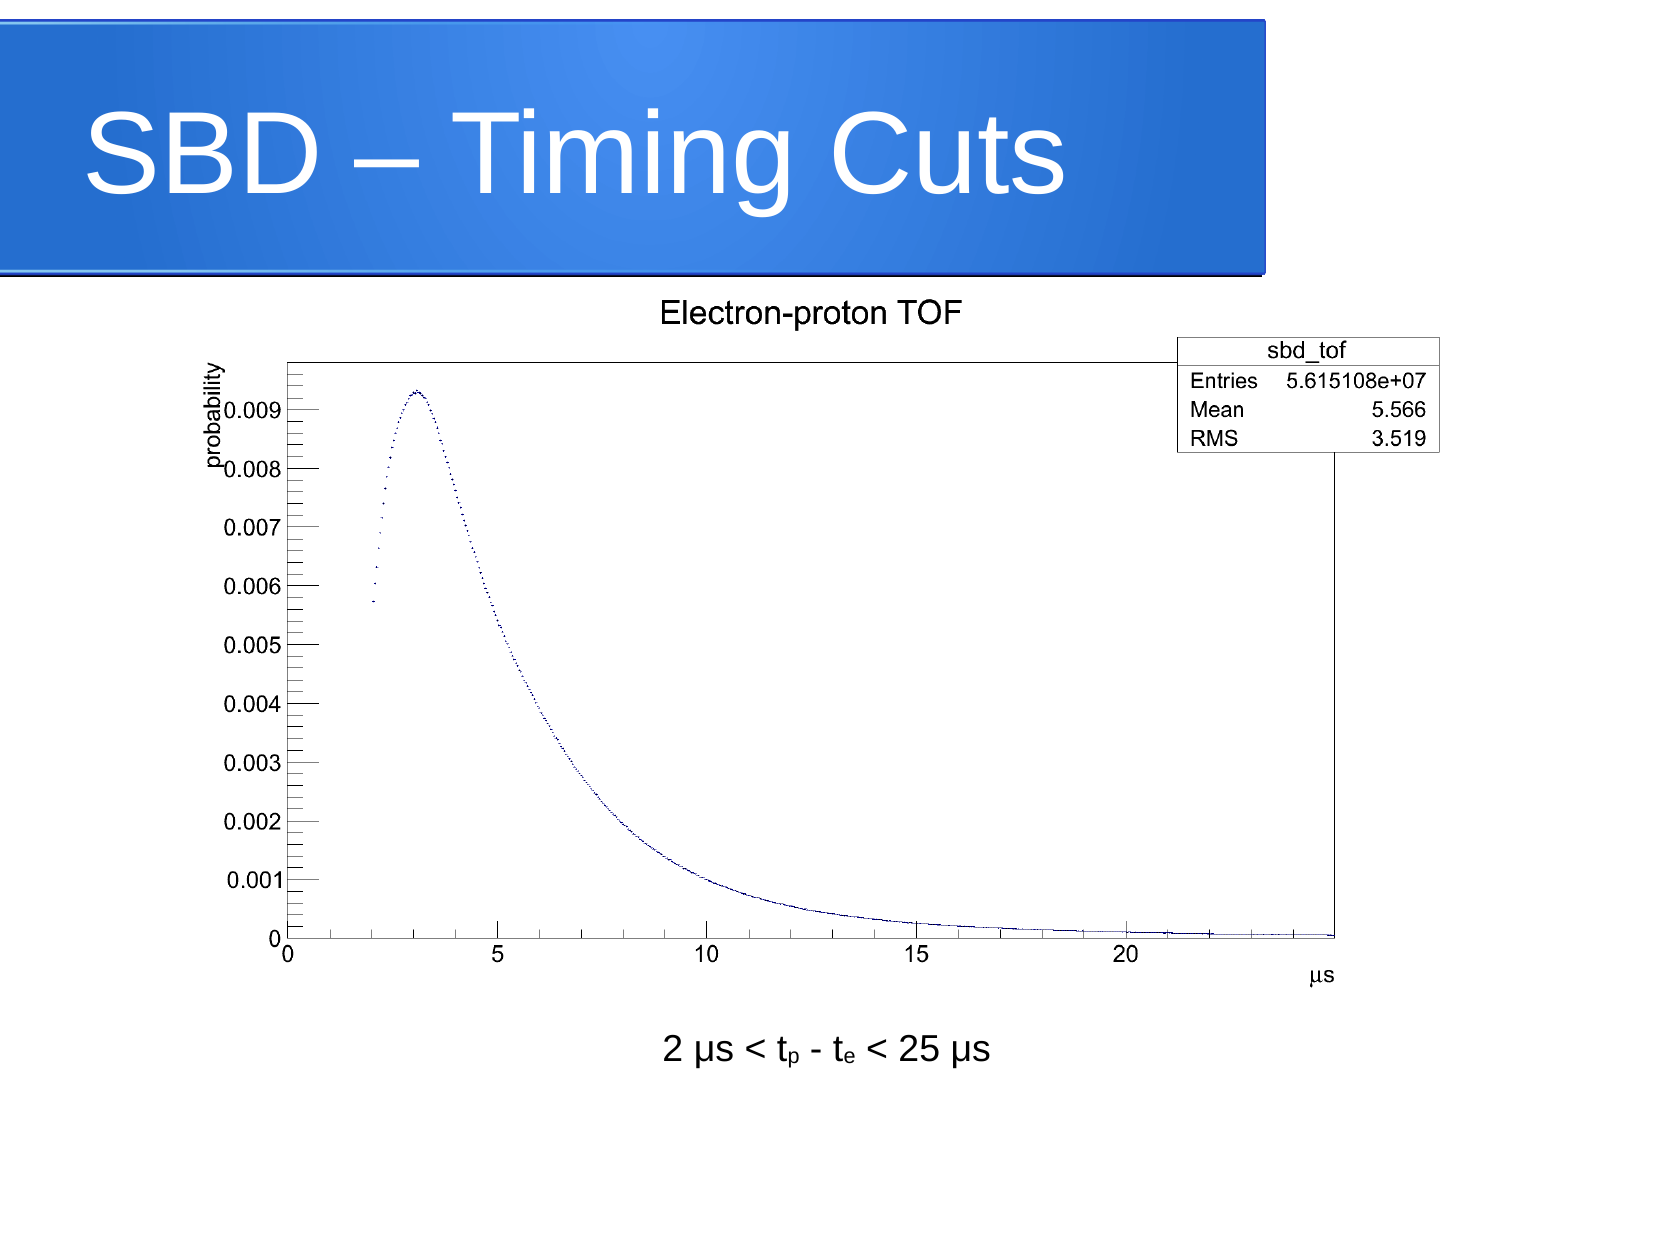

# SBD – Timing Cuts
2 μs < tp - te < 25 μs